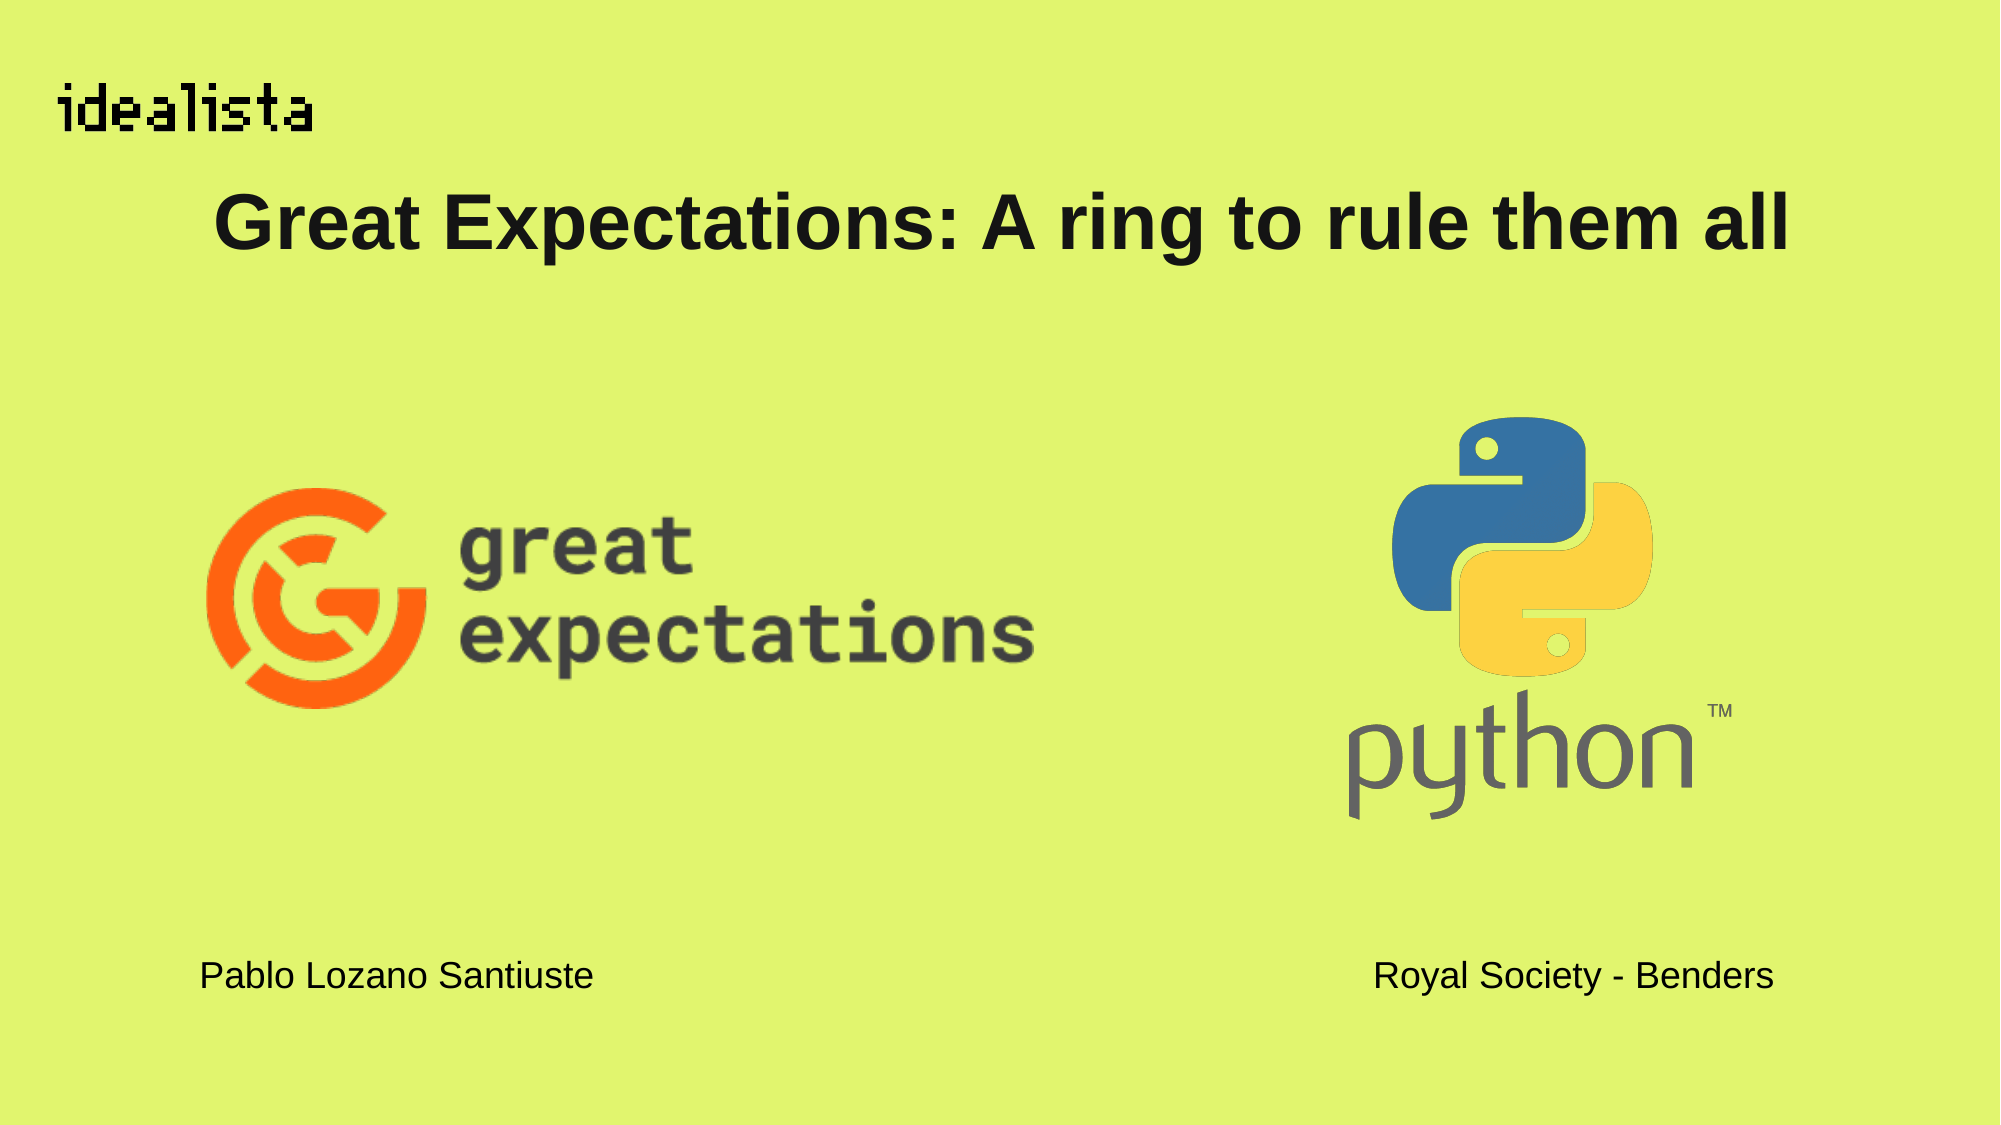

# Great Expectations: A ring to rule them all
Pablo Lozano Santiuste
Royal Society - Benders